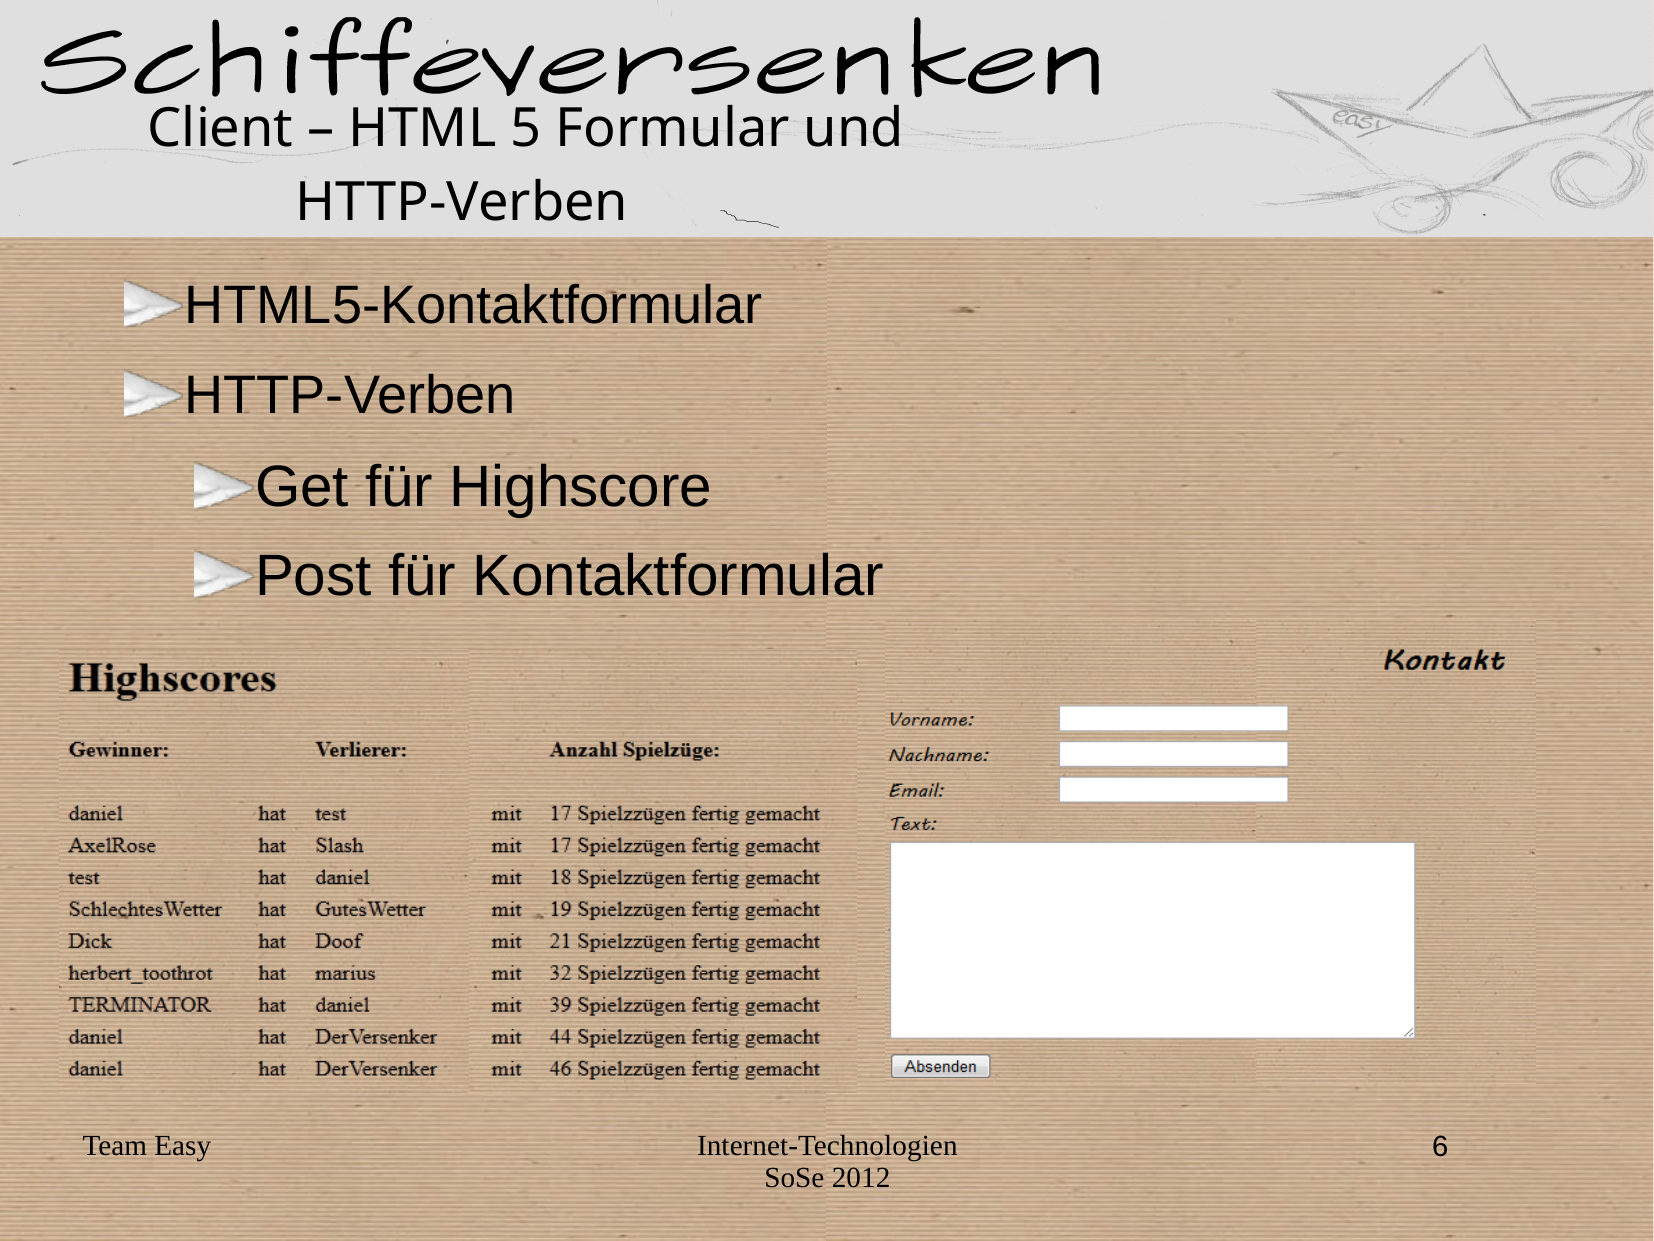

# Client – HTML 5 Formular und 					HTTP-Verben
HTML5-Kontaktformular
HTTP-Verben
Get für Highscore
Post für Kontaktformular